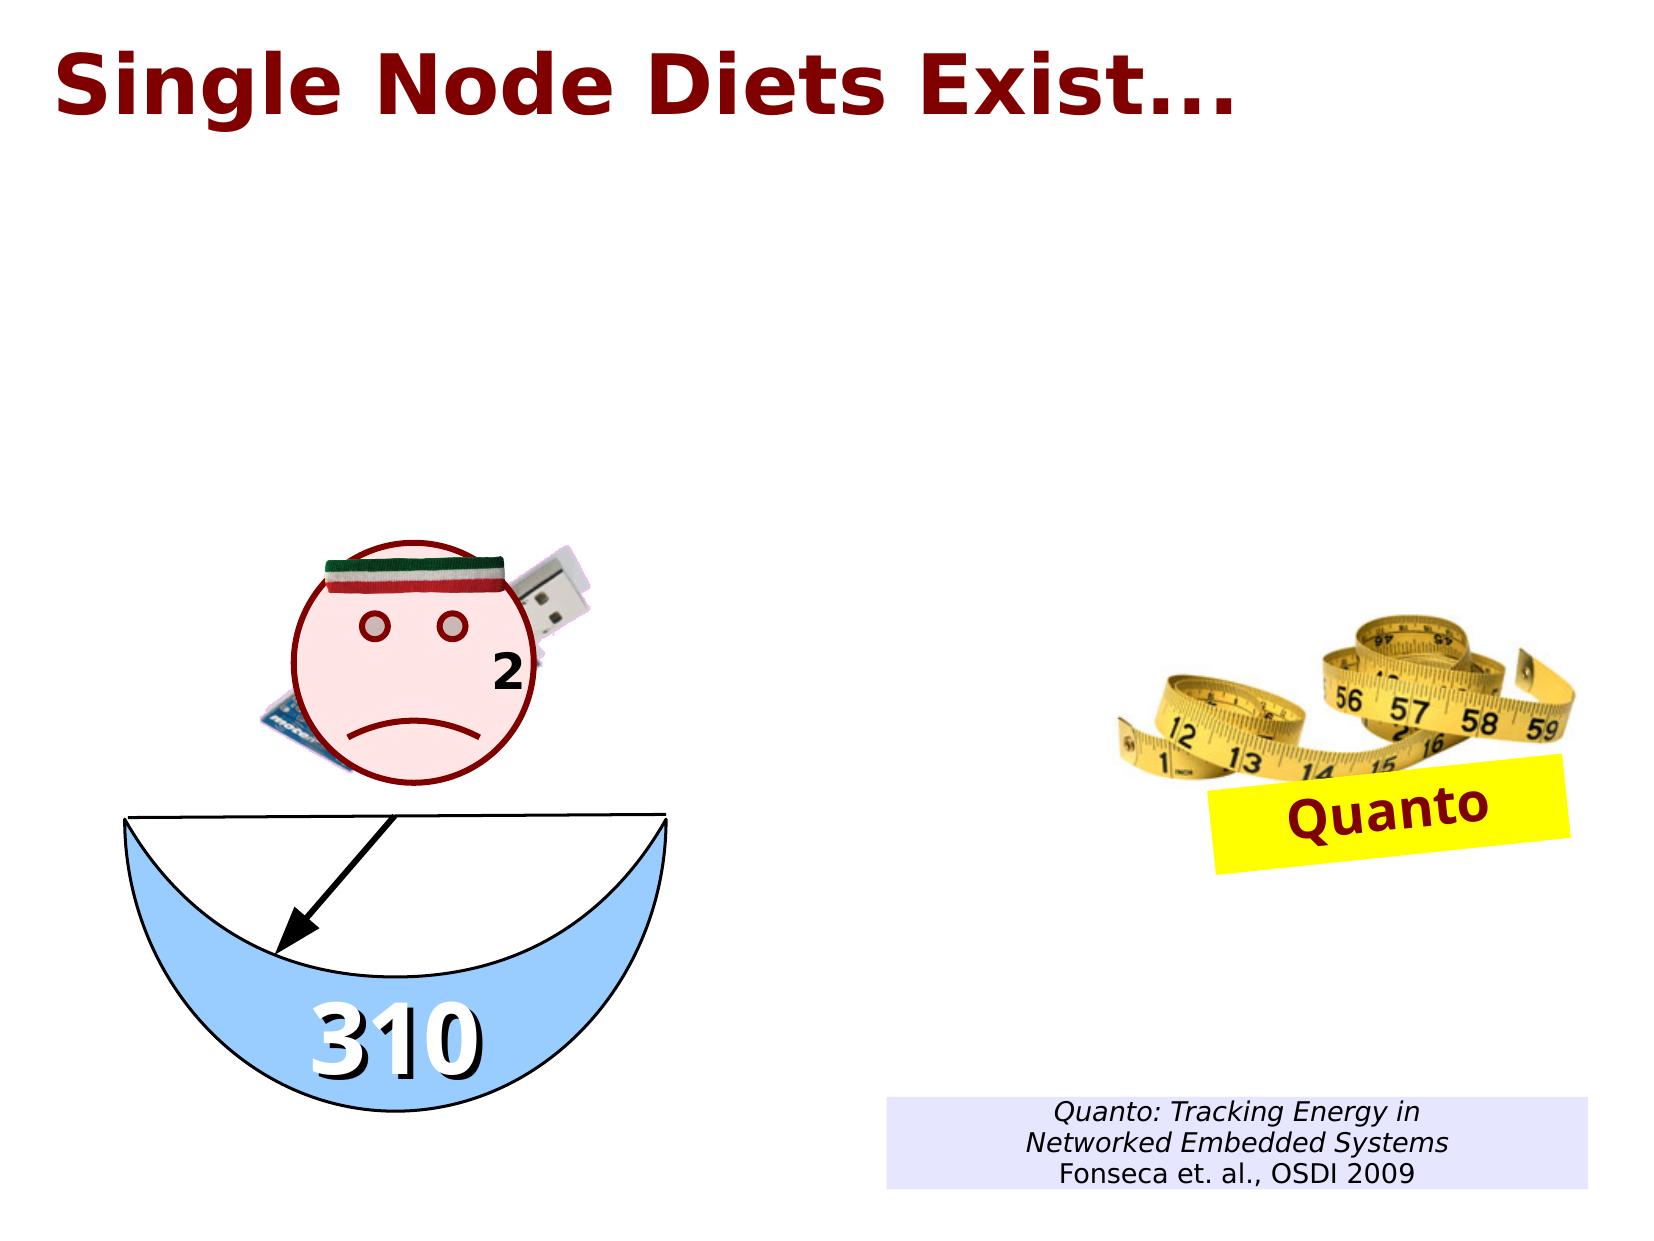

# Single Node Diets Exist...
2
Quanto
310
Quanto: Tracking Energy in
Networked Embedded Systems
Fonseca et. al., OSDI 2009